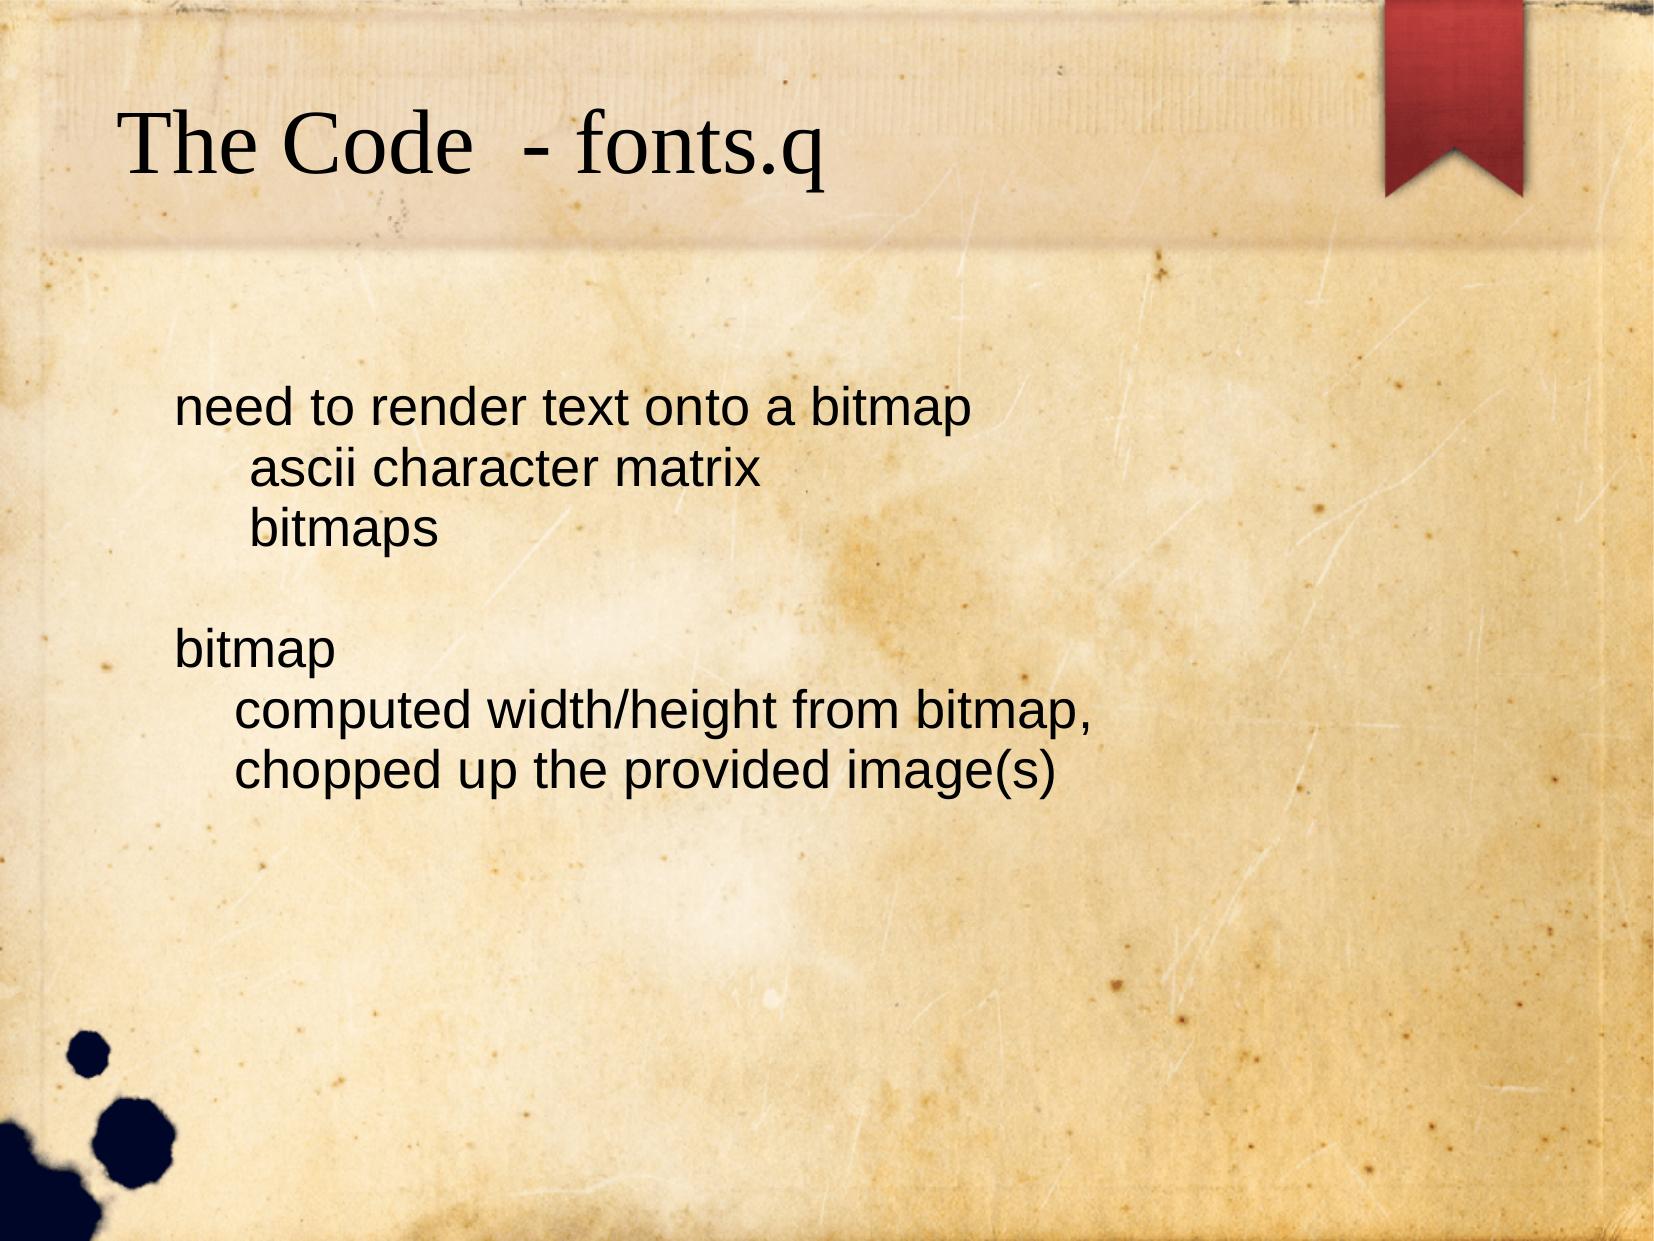

# The Code - fonts.q
need to render text onto a bitmap
	ascii character matrix
	bitmaps
bitmap
 computed width/height from bitmap,
 chopped up the provided image(s)